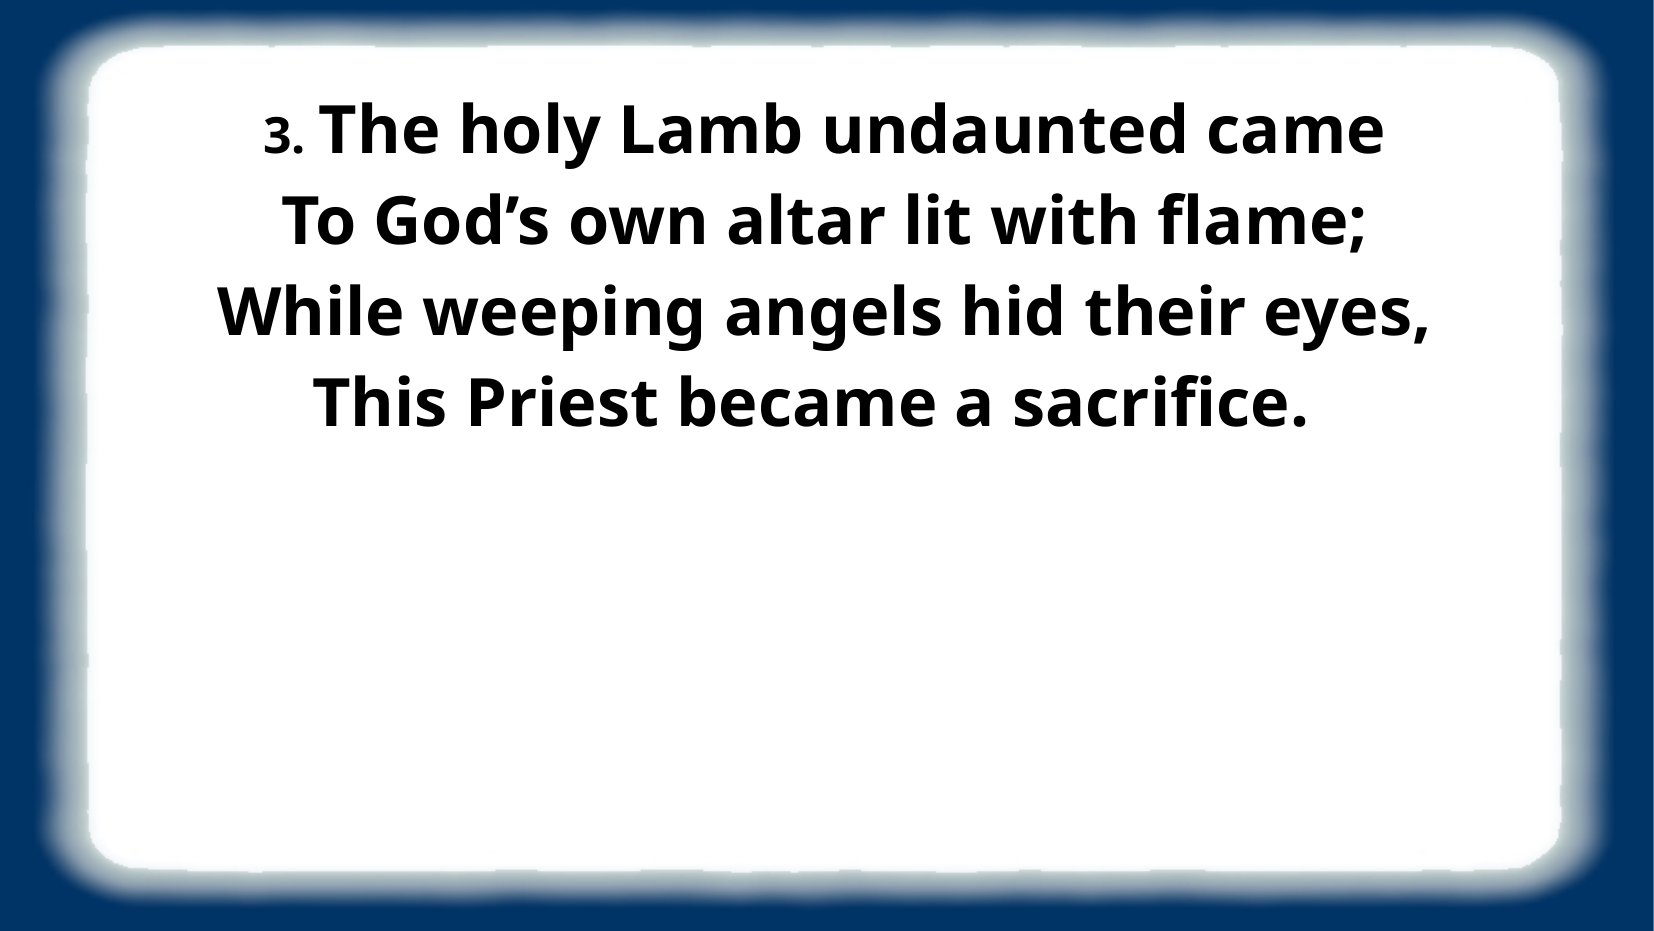

3. The holy Lamb undaunted came
To God’s own altar lit with flame;
While weeping angels hid their eyes,
This Priest became a sacrifice.